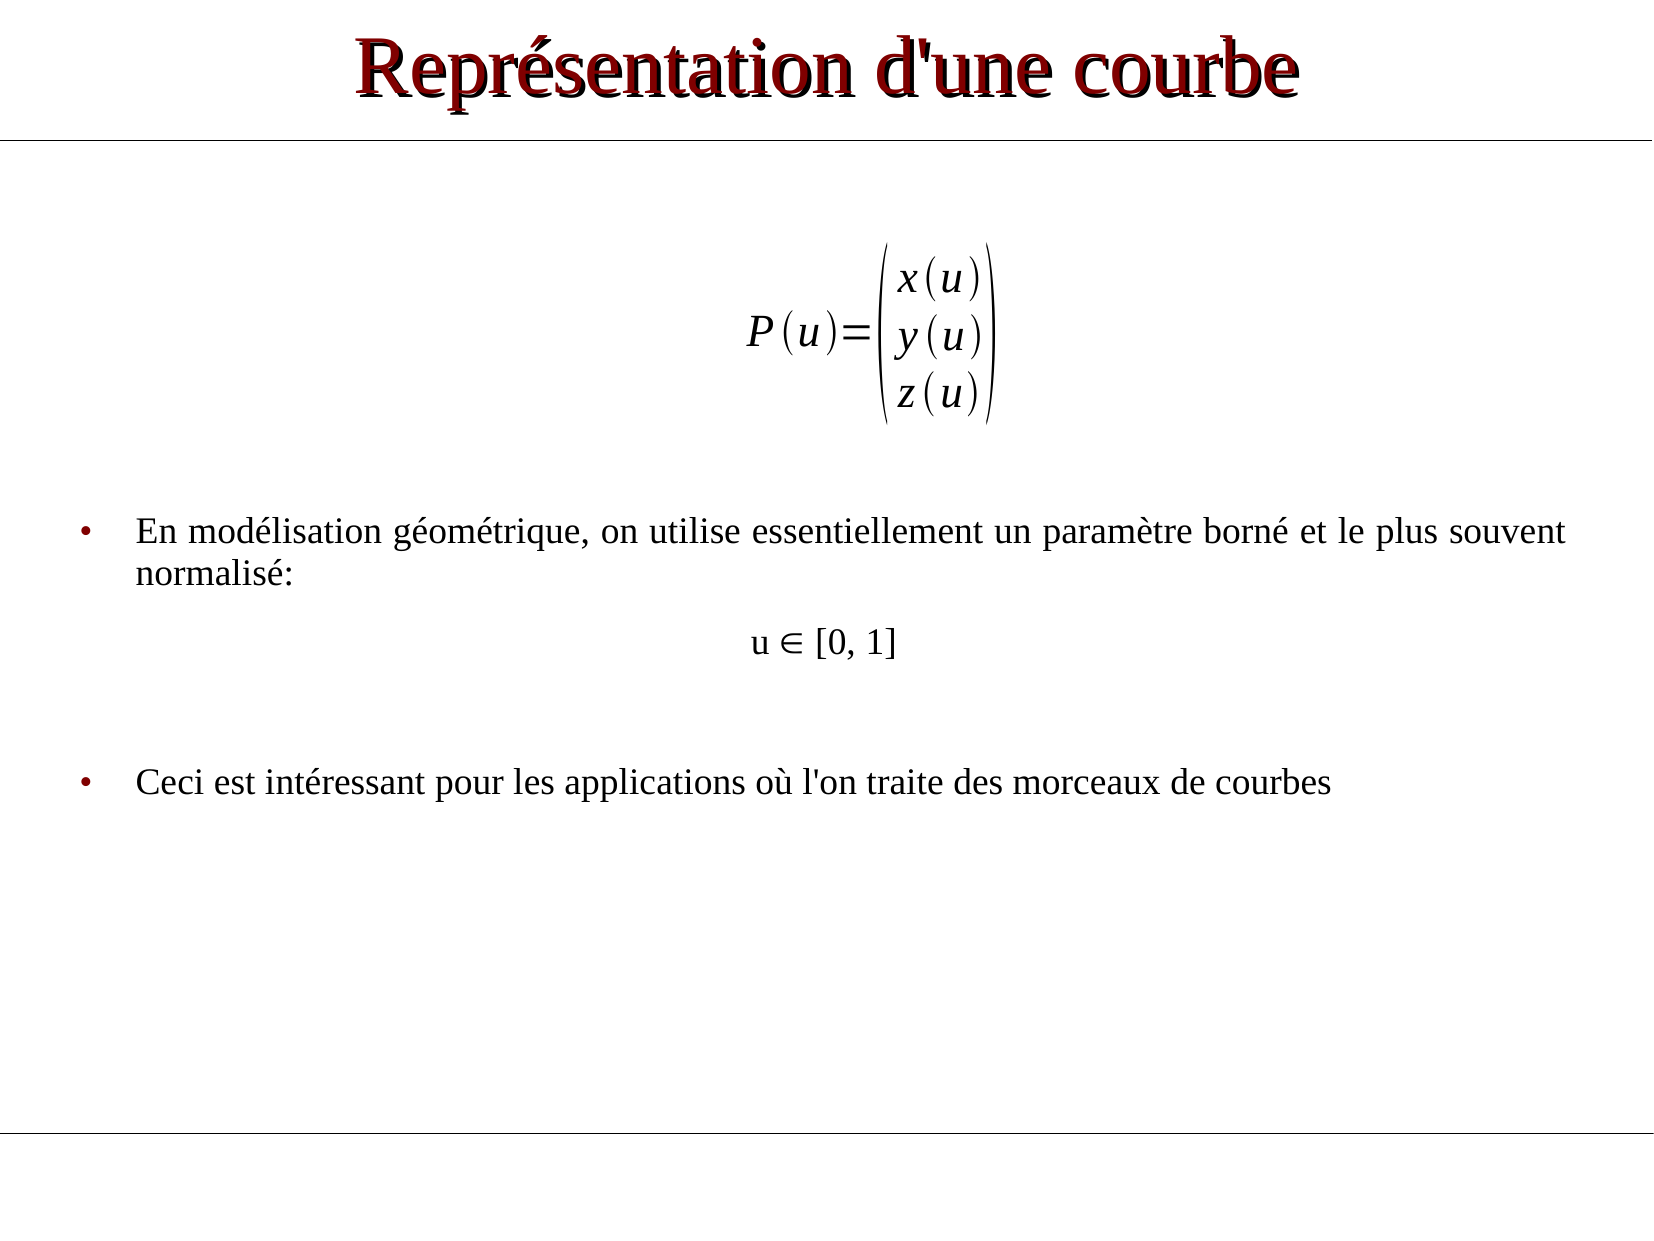

# Représentation d'une courbe
En modélisation géométrique, on utilise essentiellement un paramètre borné et le plus souvent normalisé:
u  [0, 1]
Ceci est intéressant pour les applications où l'on traite des morceaux de courbes